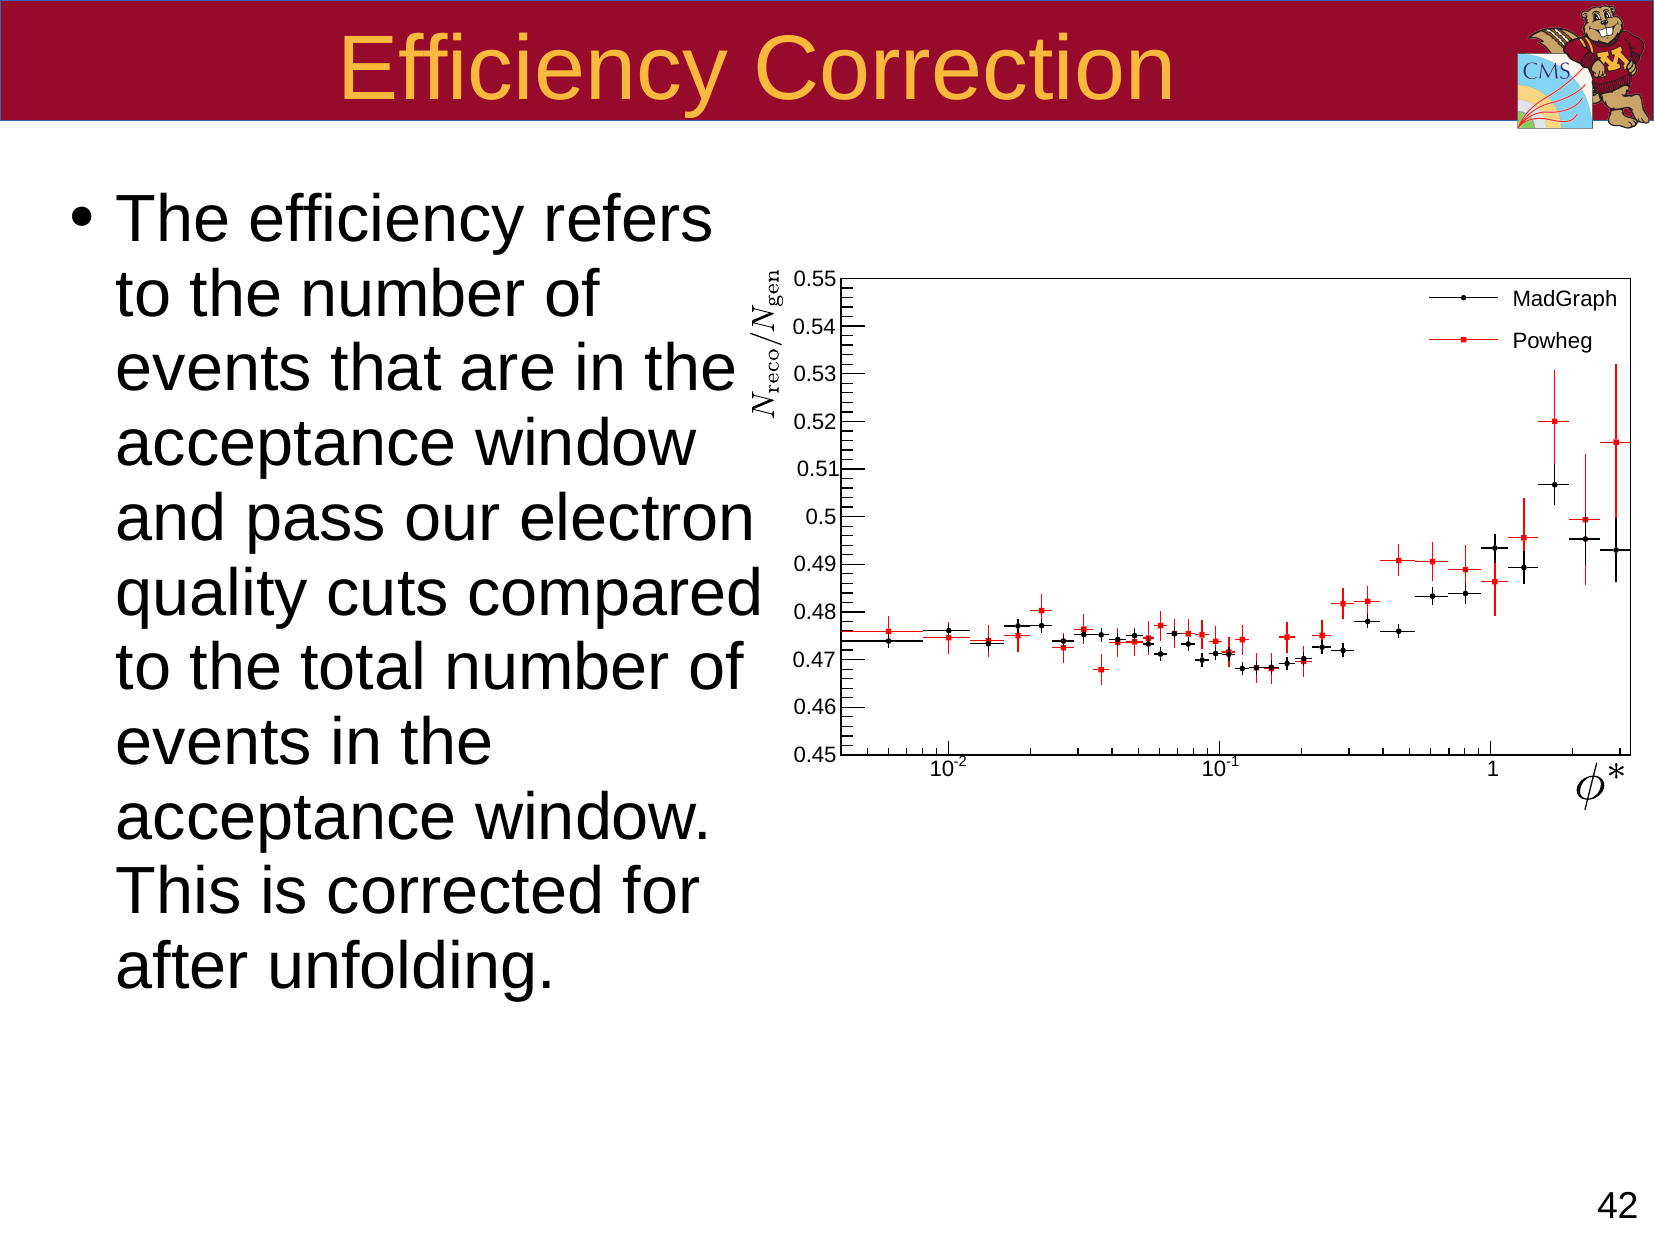

# Efficiency Correction
The efficiency refers to the number of events that are in the acceptance window and pass our electron quality cuts compared to the total number of events in the acceptance window. This is corrected for after unfolding.
42